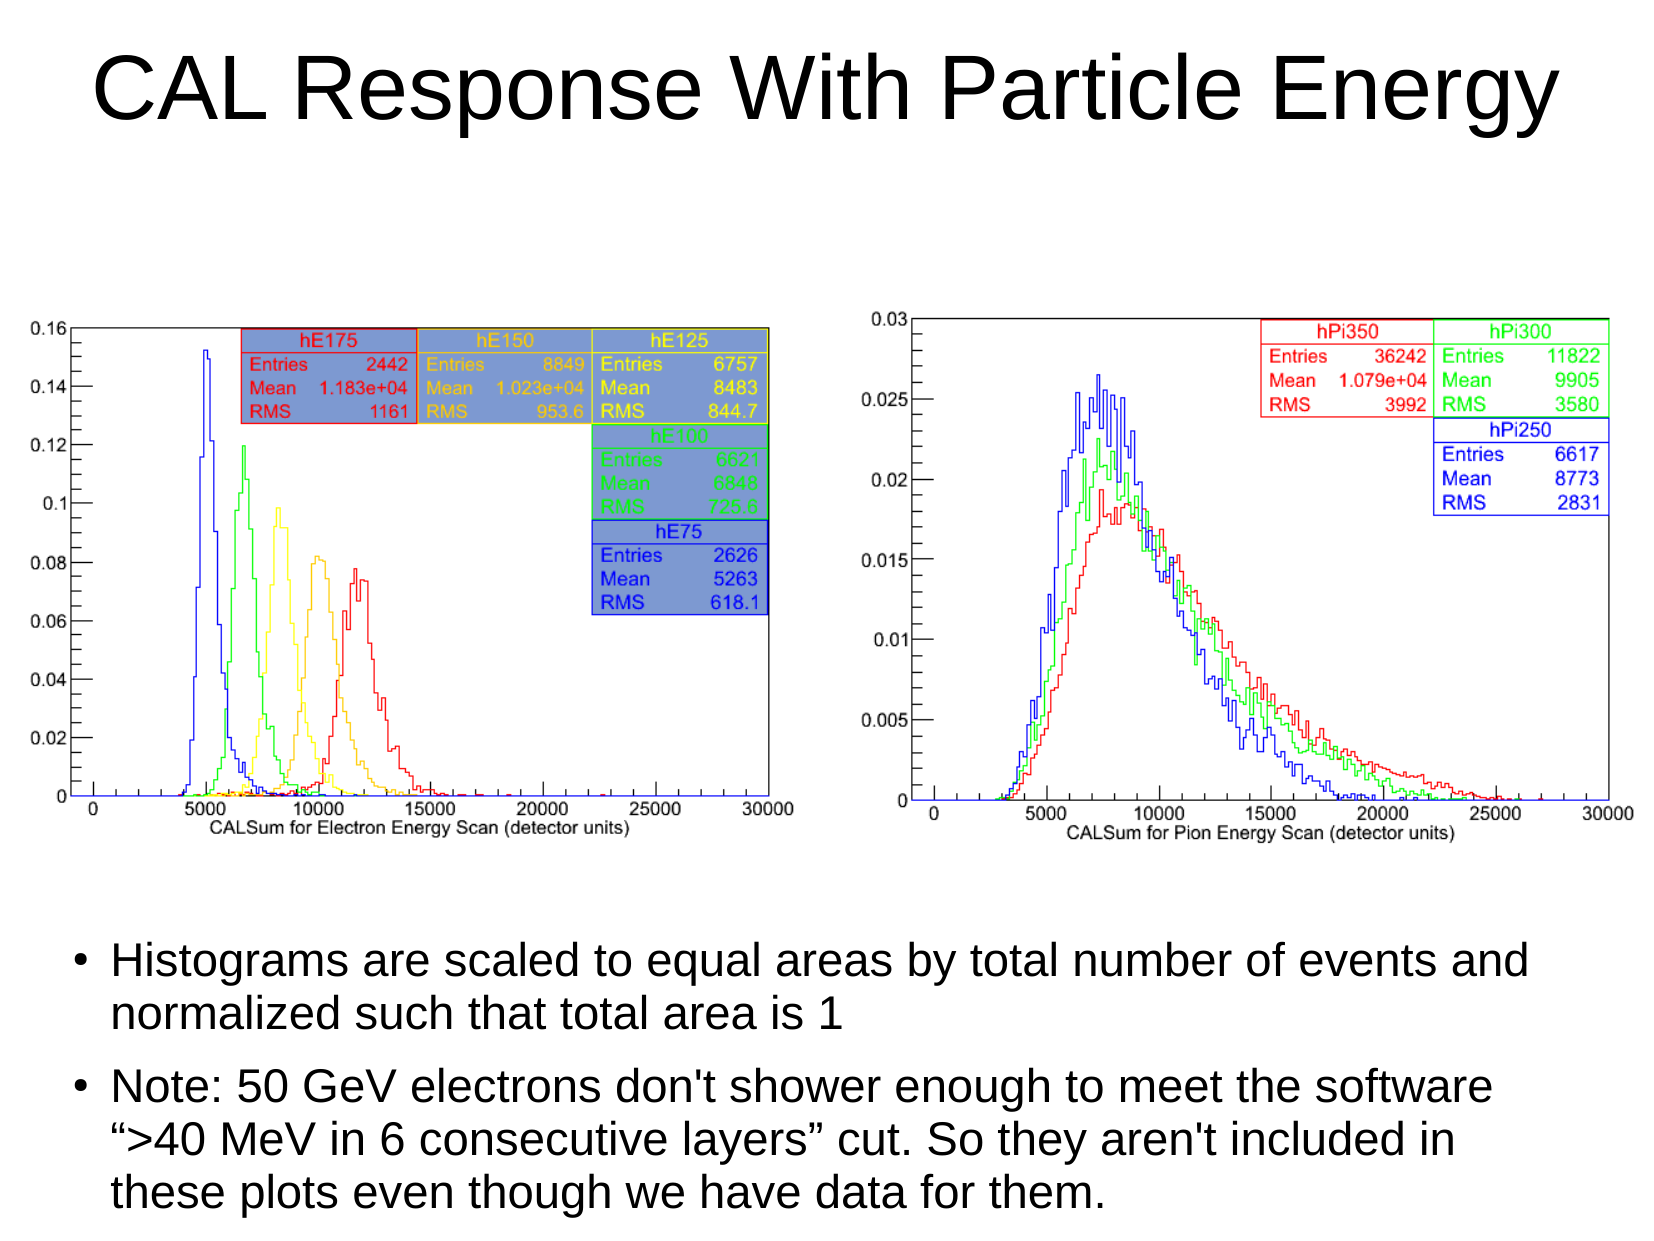

# CAL Response With Particle Energy
Histograms are scaled to equal areas by total number of events and normalized such that total area is 1
Note: 50 GeV electrons don't shower enough to meet the software “>40 MeV in 6 consecutive layers” cut. So they aren't included in these plots even though we have data for them.